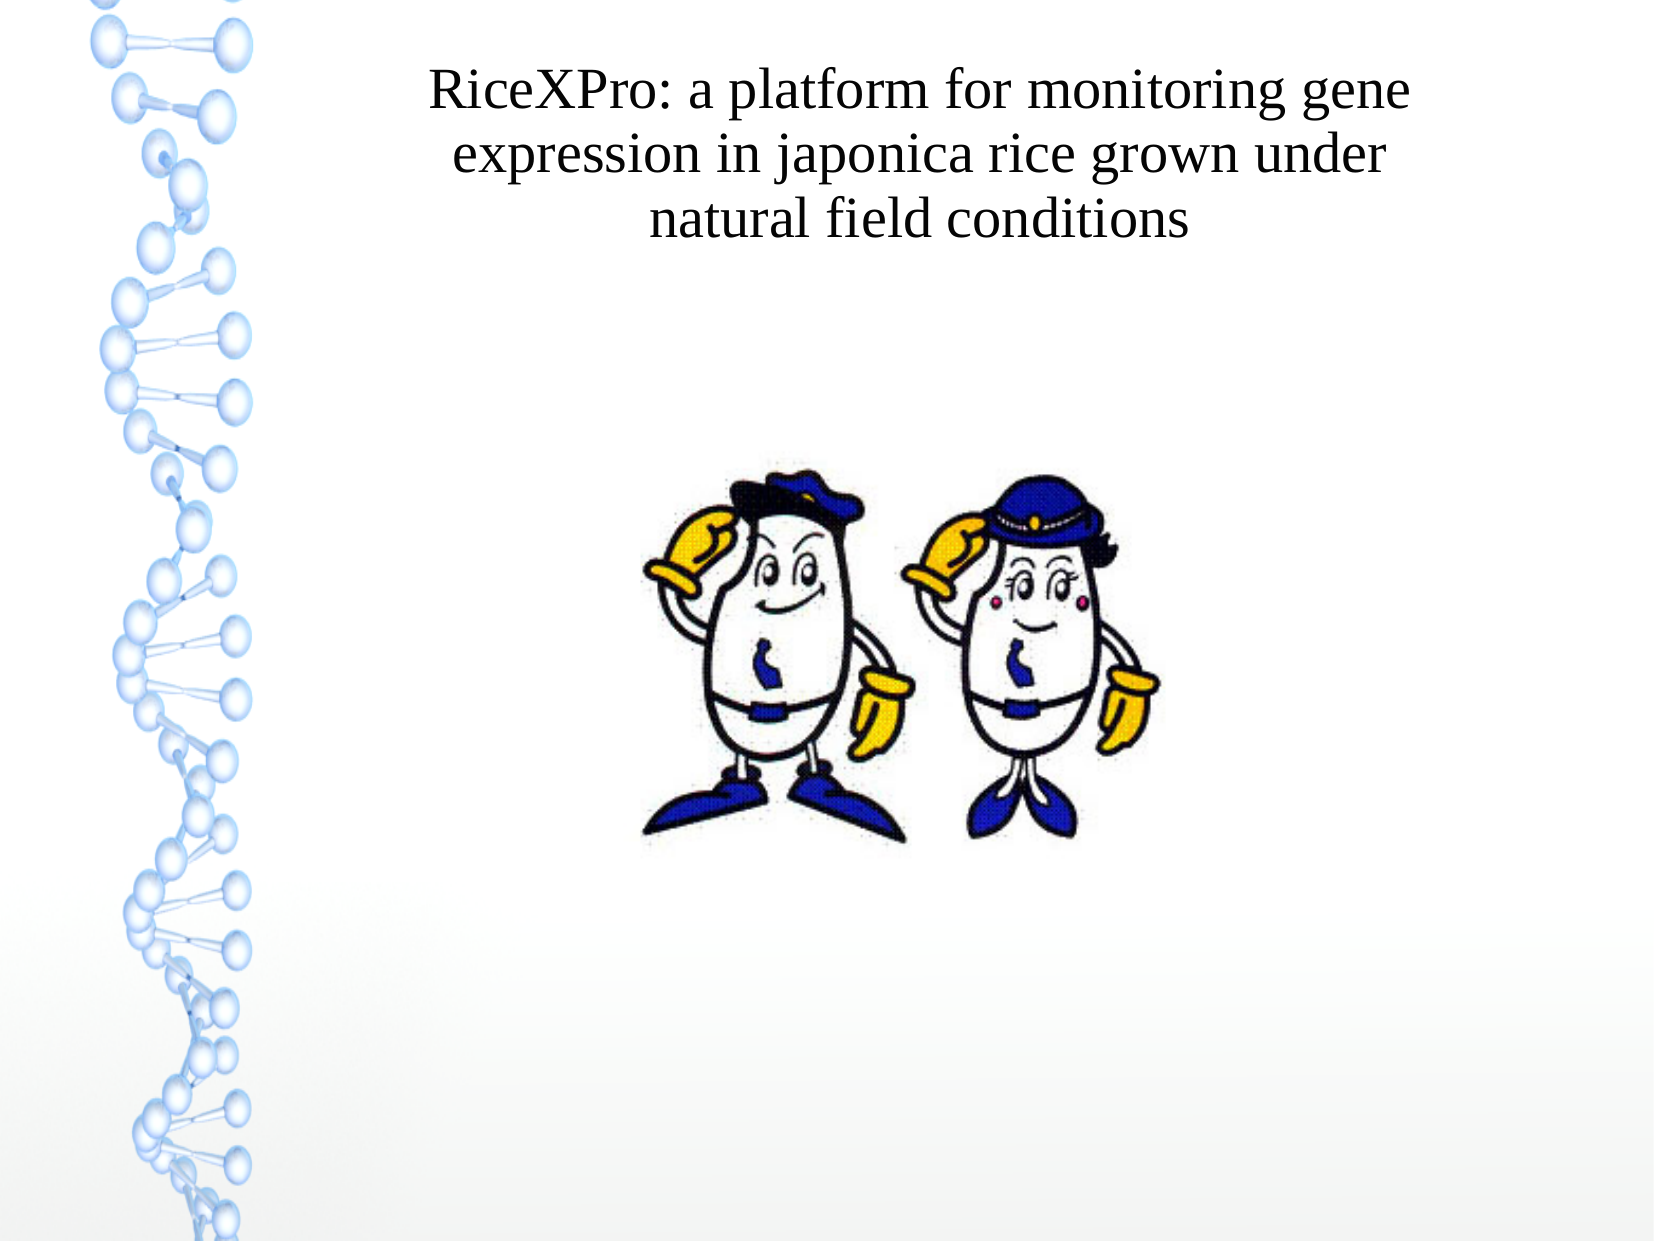

# RiceXPro: a platform for monitoring gene expression in japonica rice grown under natural field conditions